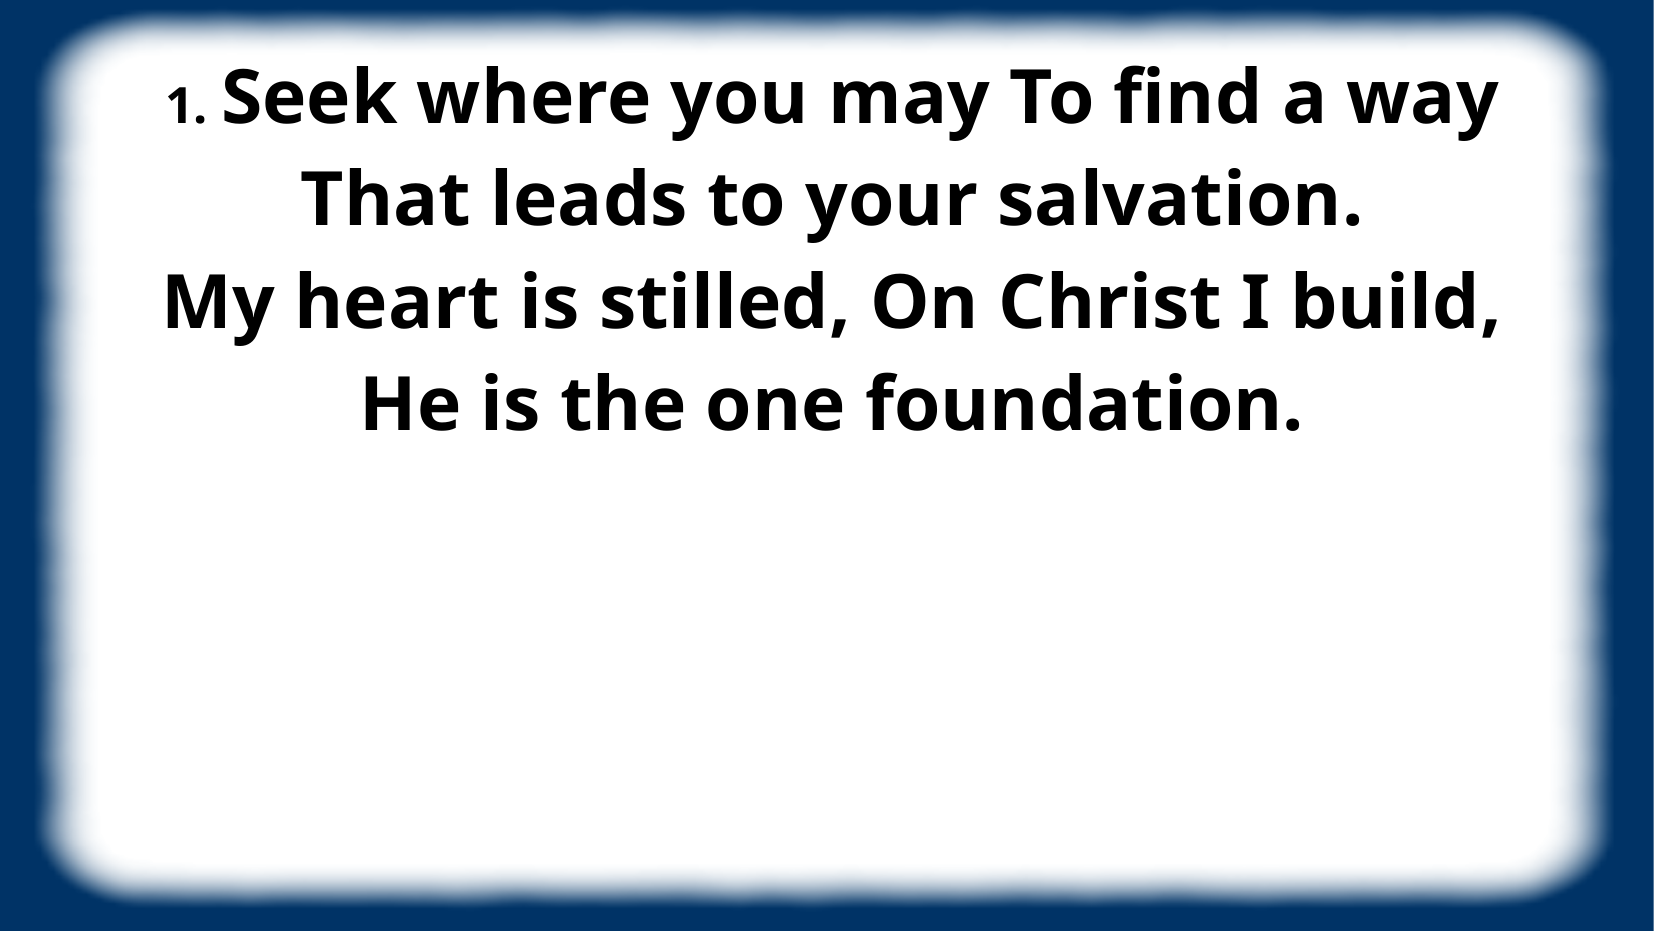

1. Seek where you may To find a way
That leads to your salvation.
My heart is stilled, On Christ I build,
He is the one foundation.